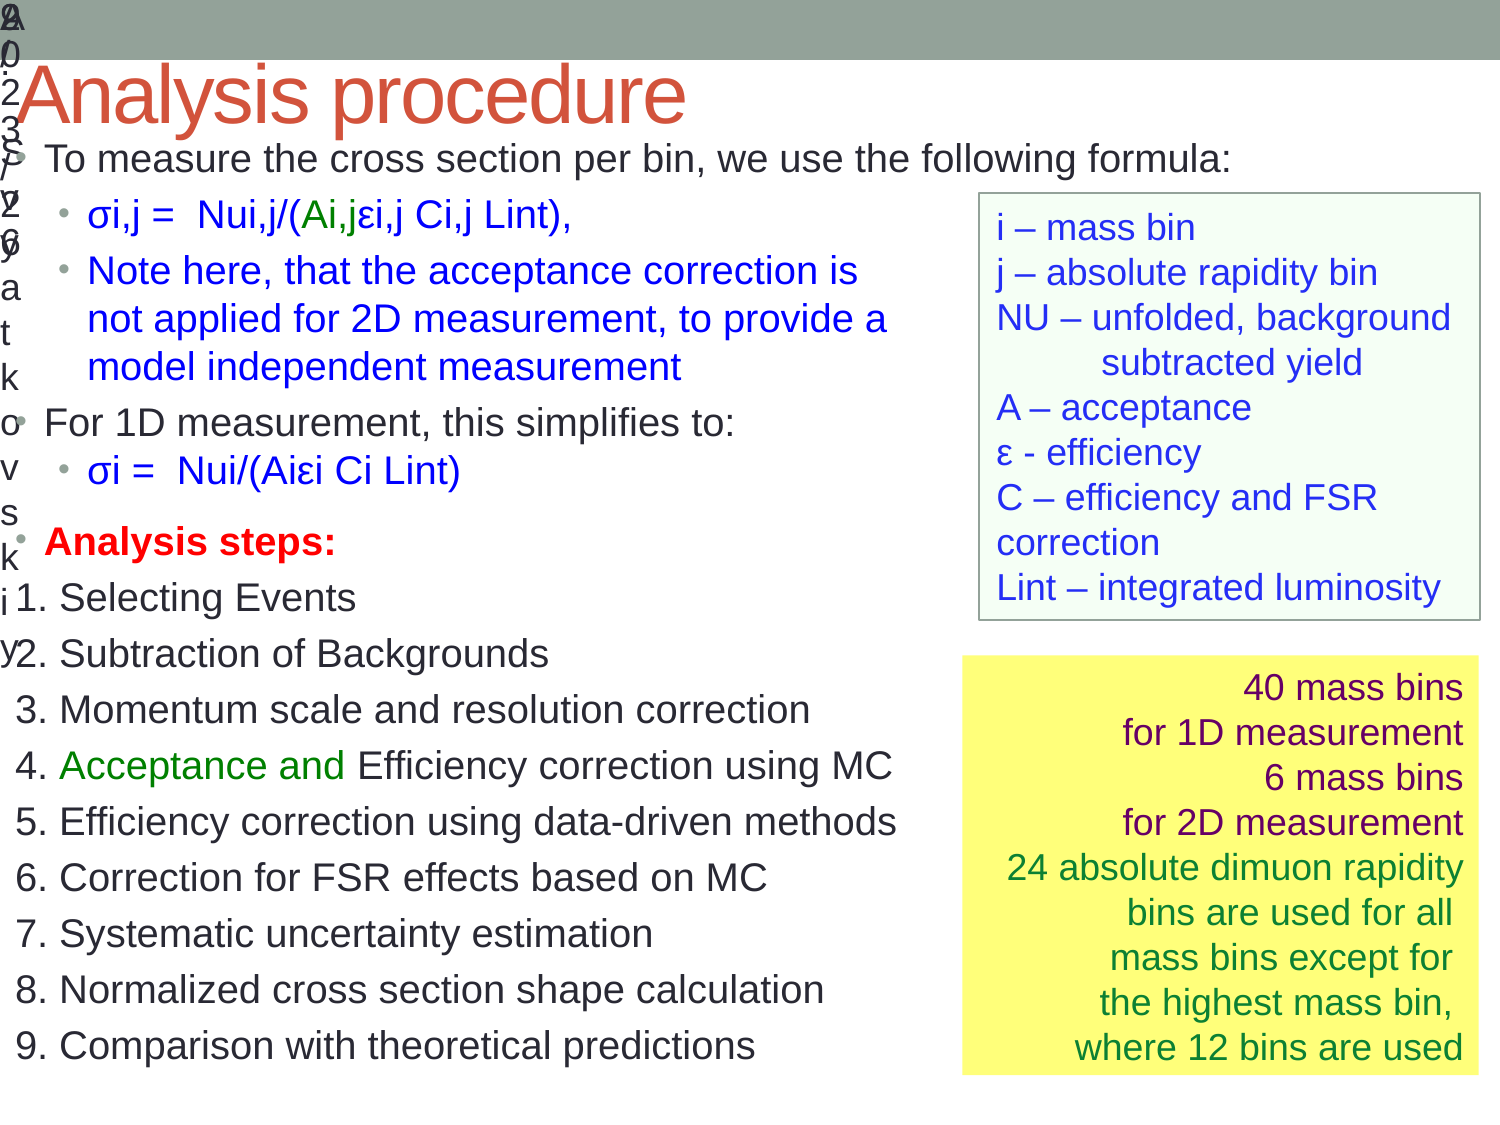

A. Svyatkovskiy
# Analysis procedure
To measure the cross section per bin, we use the following formula:
σi,j = Nui,j/(Ai,jεi,j Ci,j Lint),
Note here, that the acceptance correction is
not applied for 2D measurement, to provide a
model independent measurement
For 1D measurement, this simplifies to:
σi = Nui/(Aiεi Ci Lint)
Analysis steps:
1. Selecting Events
2. Subtraction of Backgrounds
3. Momentum scale and resolution correction
4. Acceptance and Efficiency correction using MC
5. Efficiency correction using data-driven methods
6. Correction for FSR effects based on MC
7. Systematic uncertainty estimation
8. Normalized cross section shape calculation
9. Comparison with theoretical predictions
i – mass bin
j – absolute rapidity bin
NU – unfolded, background
 subtracted yield
A – acceptance
ε - efficiency
C – efficiency and FSR
correction
Lint – integrated luminosity
40 mass bins
for 1D measurement
6 mass bins
for 2D measurement
24 absolute dimuon rapidity
bins are used for all
mass bins except for
the highest mass bin,
where 12 bins are used